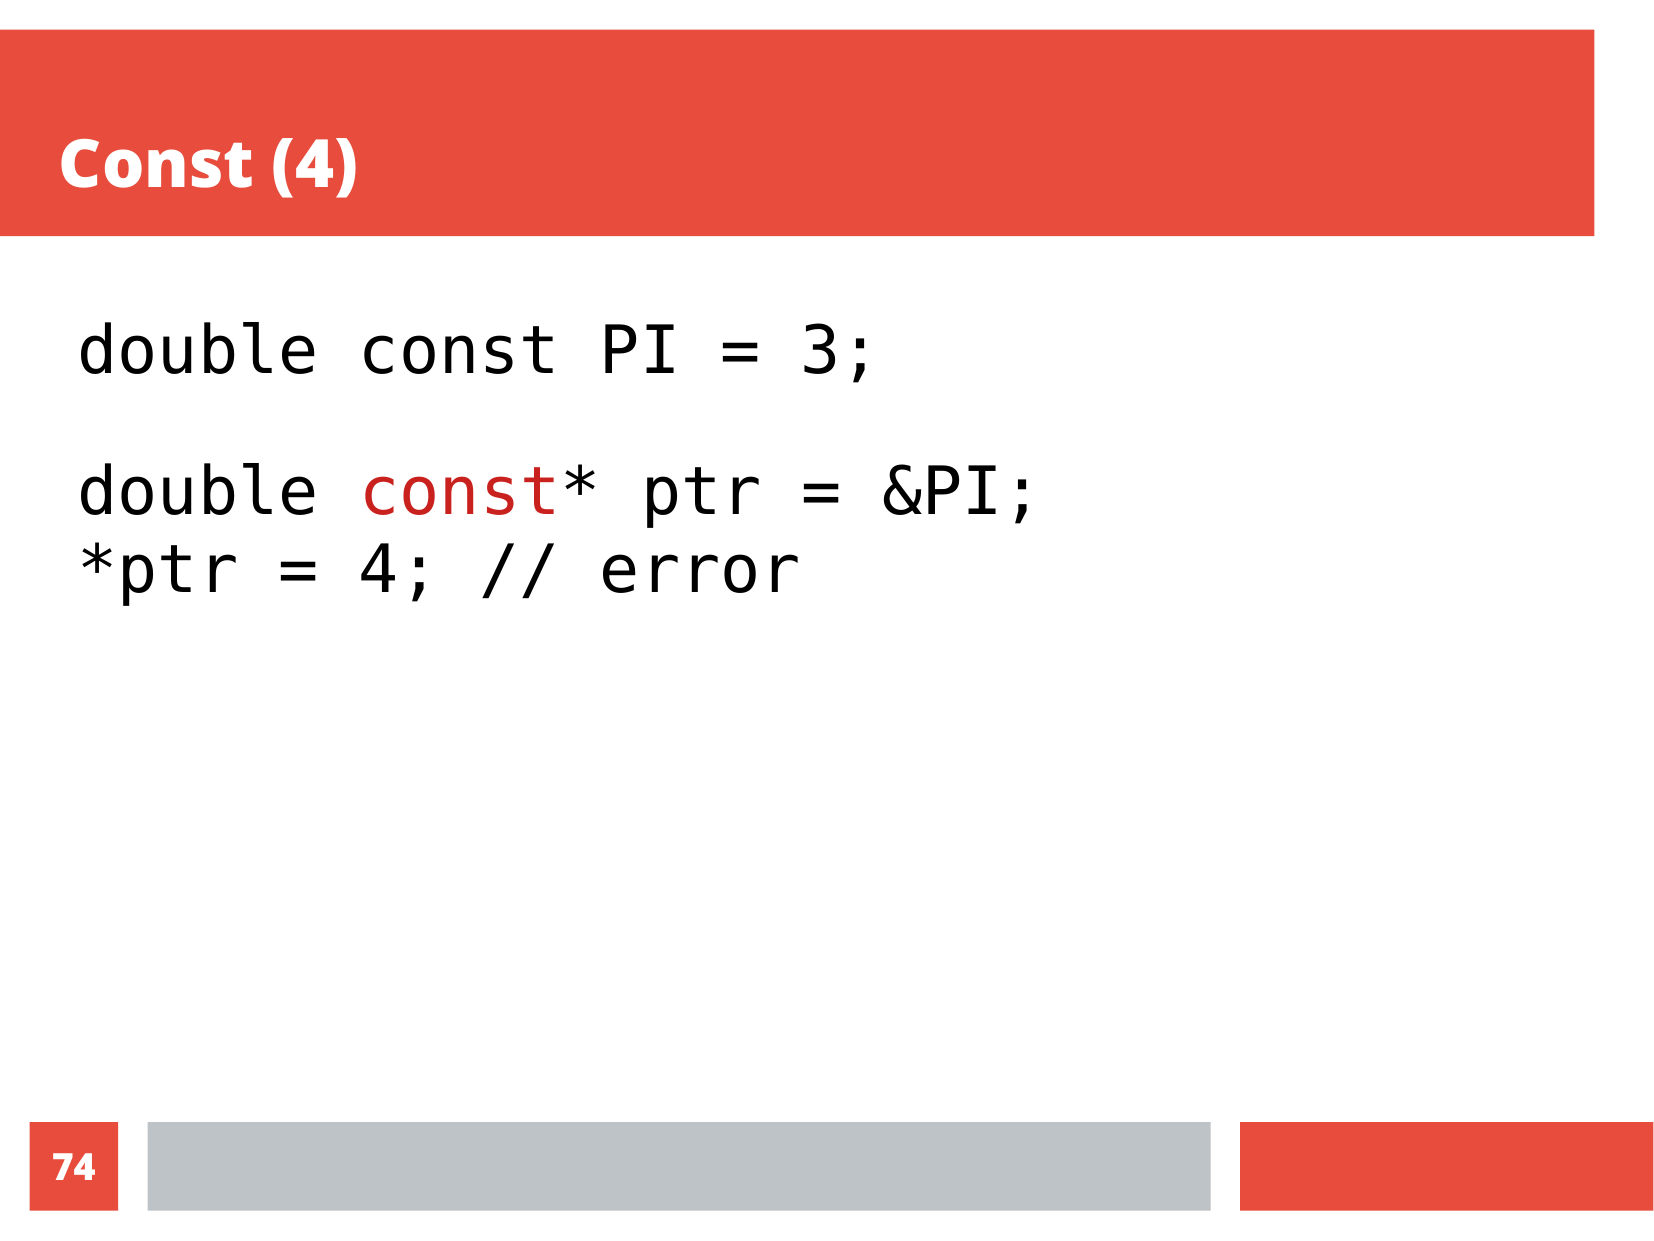

# Const (4)
double const PI = 3;
double const* ptr = &PI;
*ptr = 4; // error
74